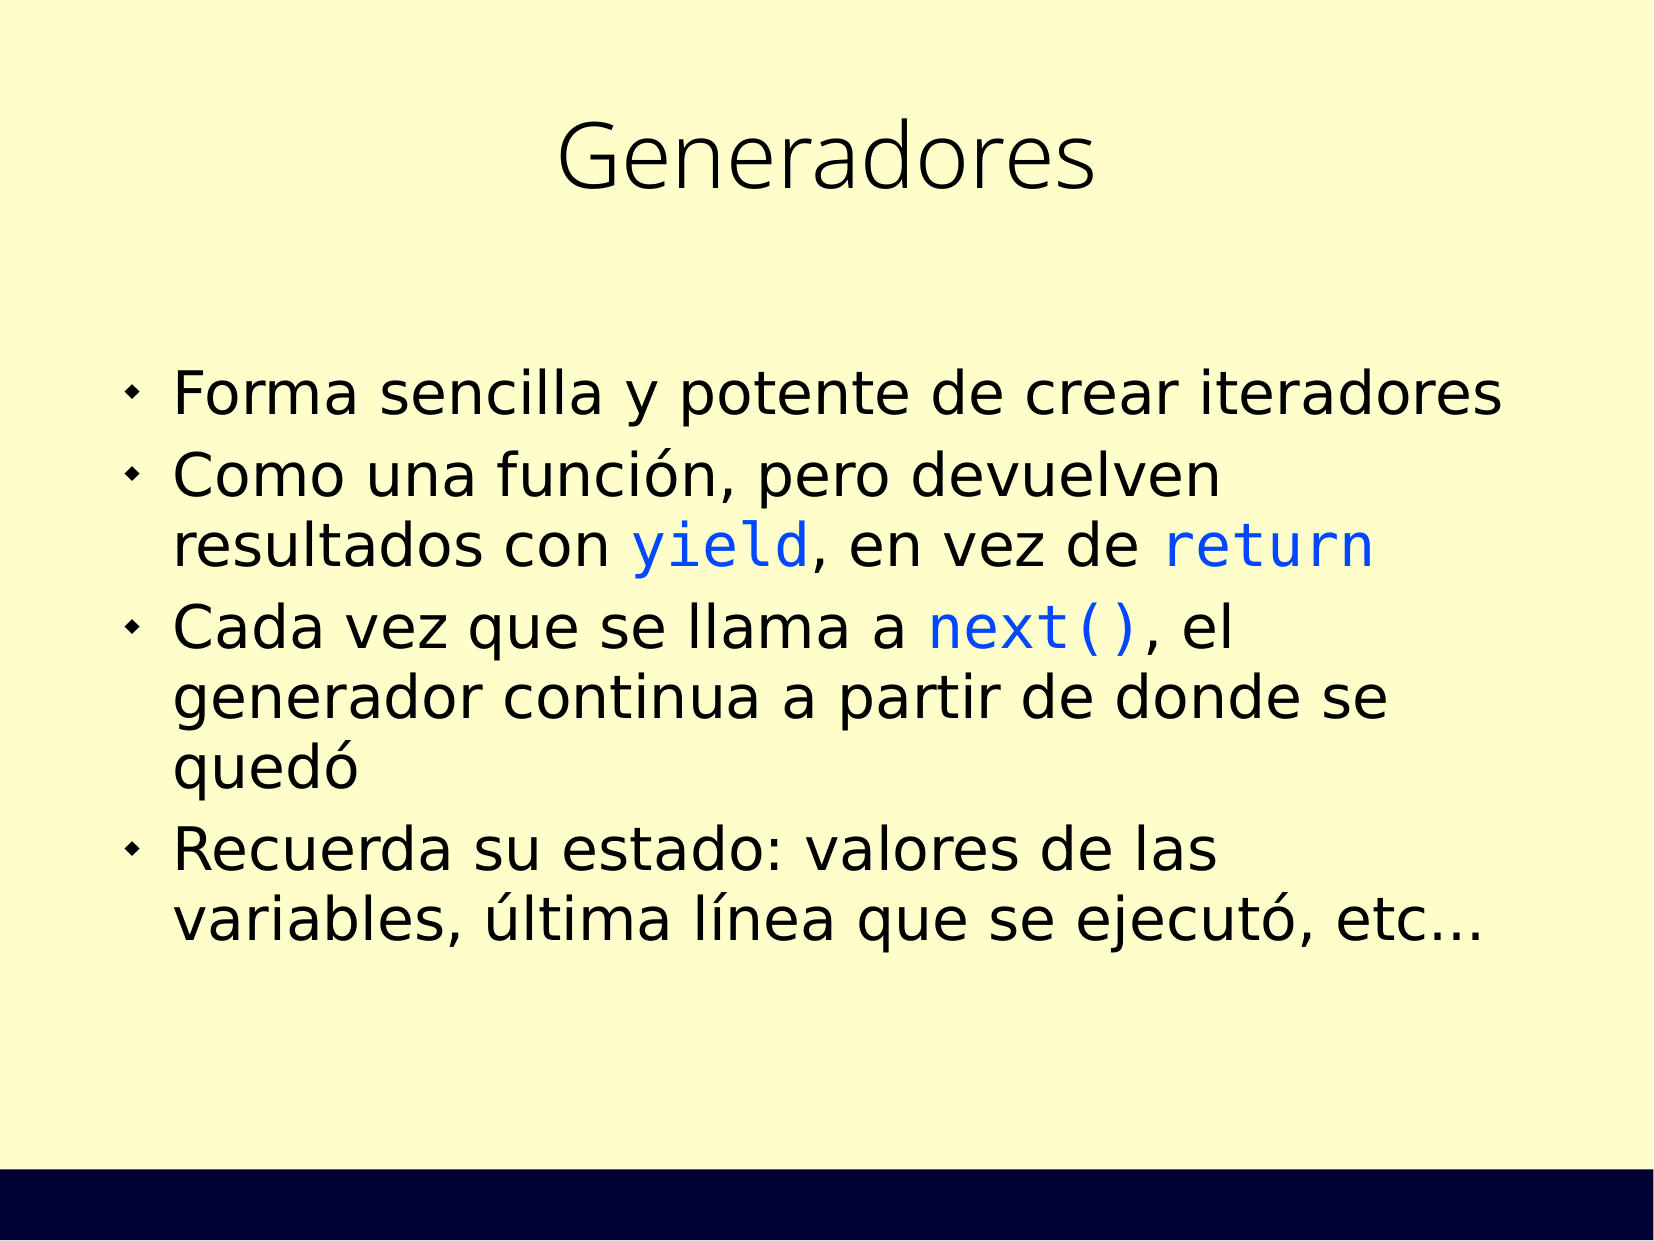

# Generadores
Forma sencilla y potente de crear iteradores
Como una función, pero devuelven resultados con yield, en vez de return
Cada vez que se llama a next(), el generador continua a partir de donde se quedó
Recuerda su estado: valores de las variables, última línea que se ejecutó, etc...